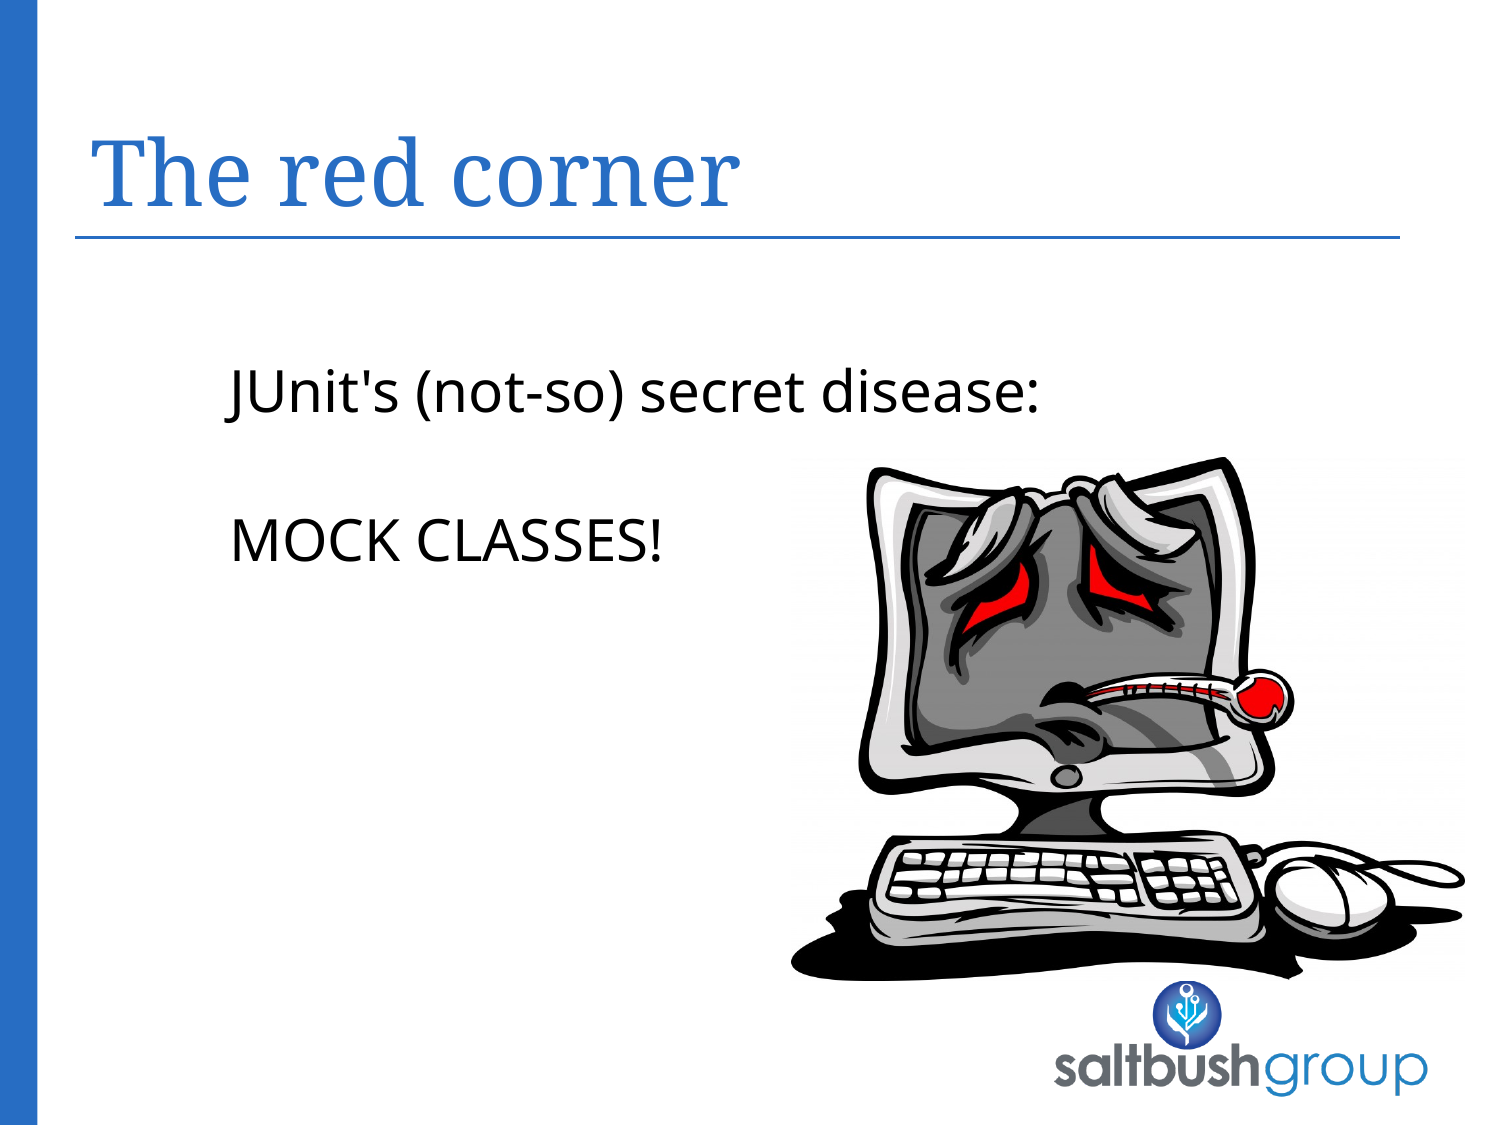

# The red corner
JUnit's (not-so) secret disease:
MOCK CLASSES!